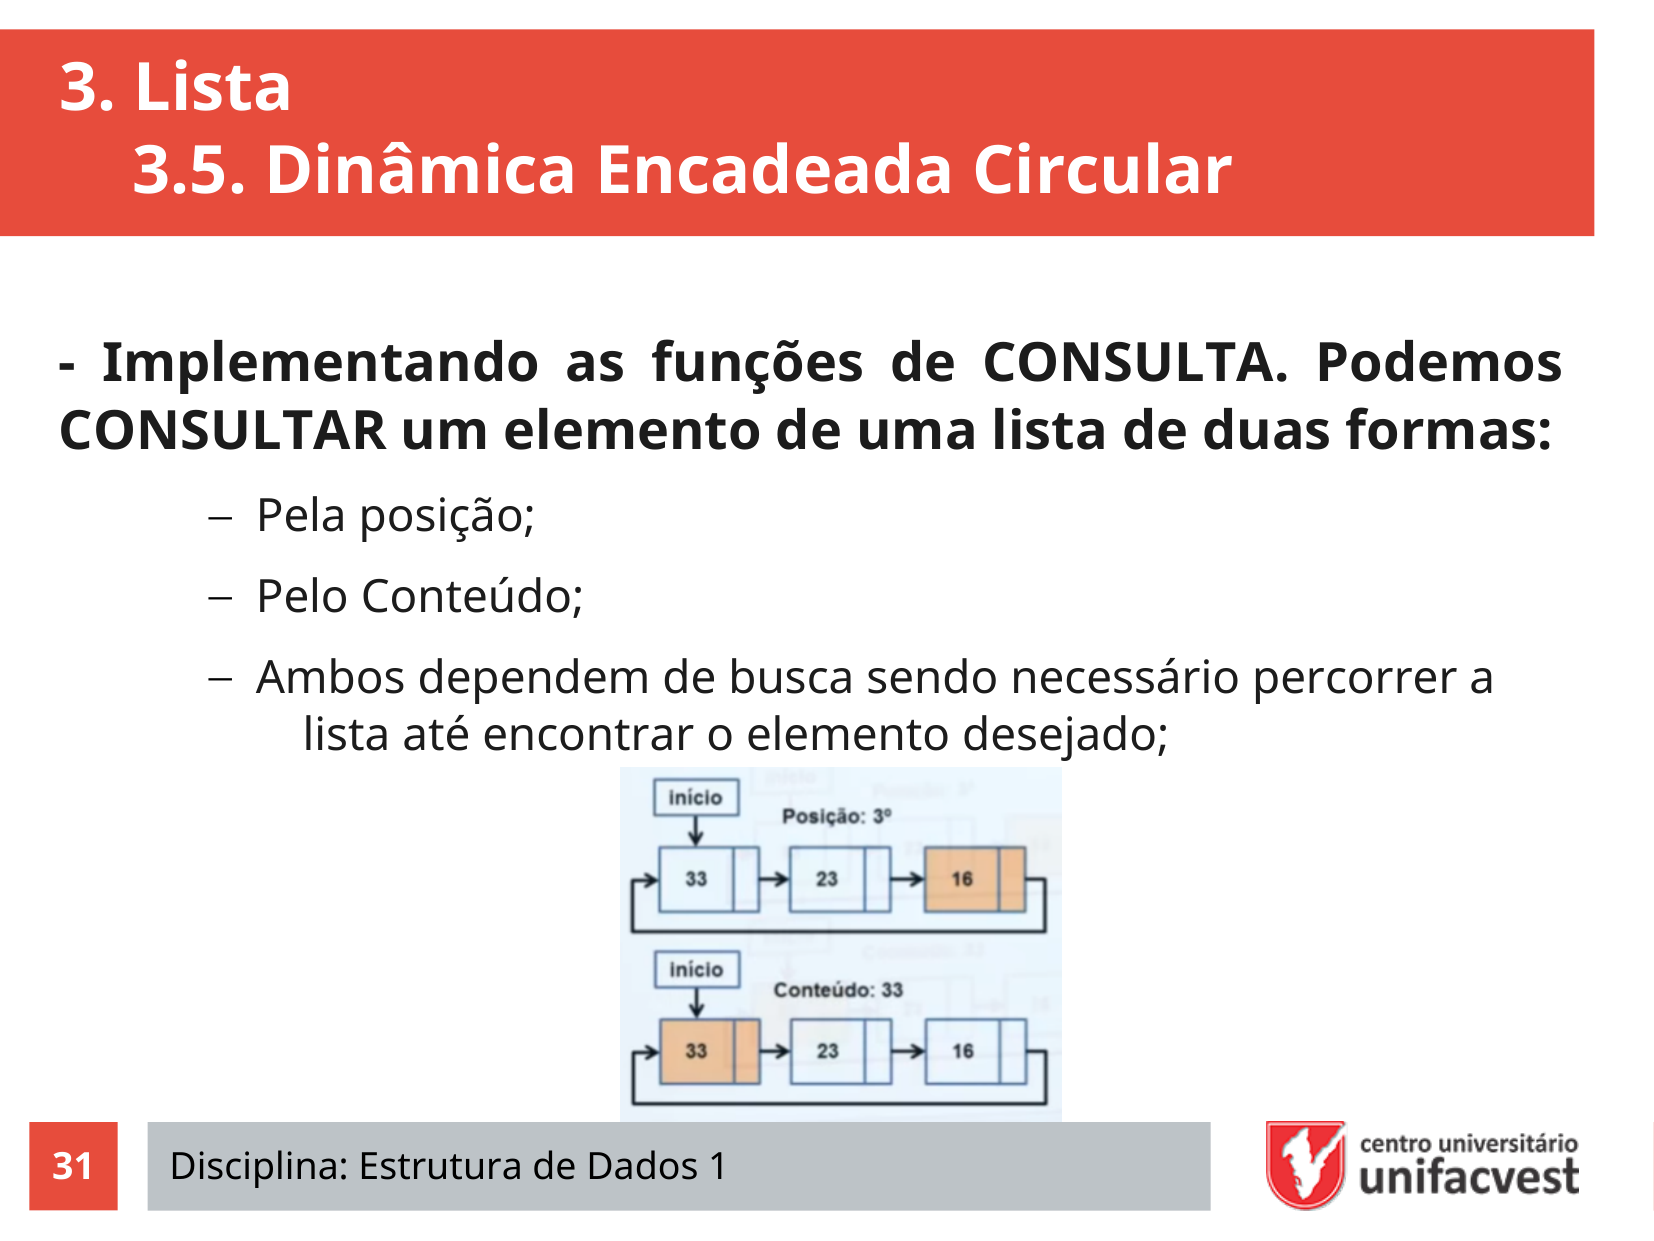

# 3. Lista 3.5. Dinâmica Encadeada Circular
- Implementando as funções de CONSULTA. Podemos CONSULTAR um elemento de uma lista de duas formas:
Pela posição;
Pelo Conteúdo;
Ambos dependem de busca sendo necessário percorrer a lista até encontrar o elemento desejado;
31
Disciplina: Estrutura de Dados 1